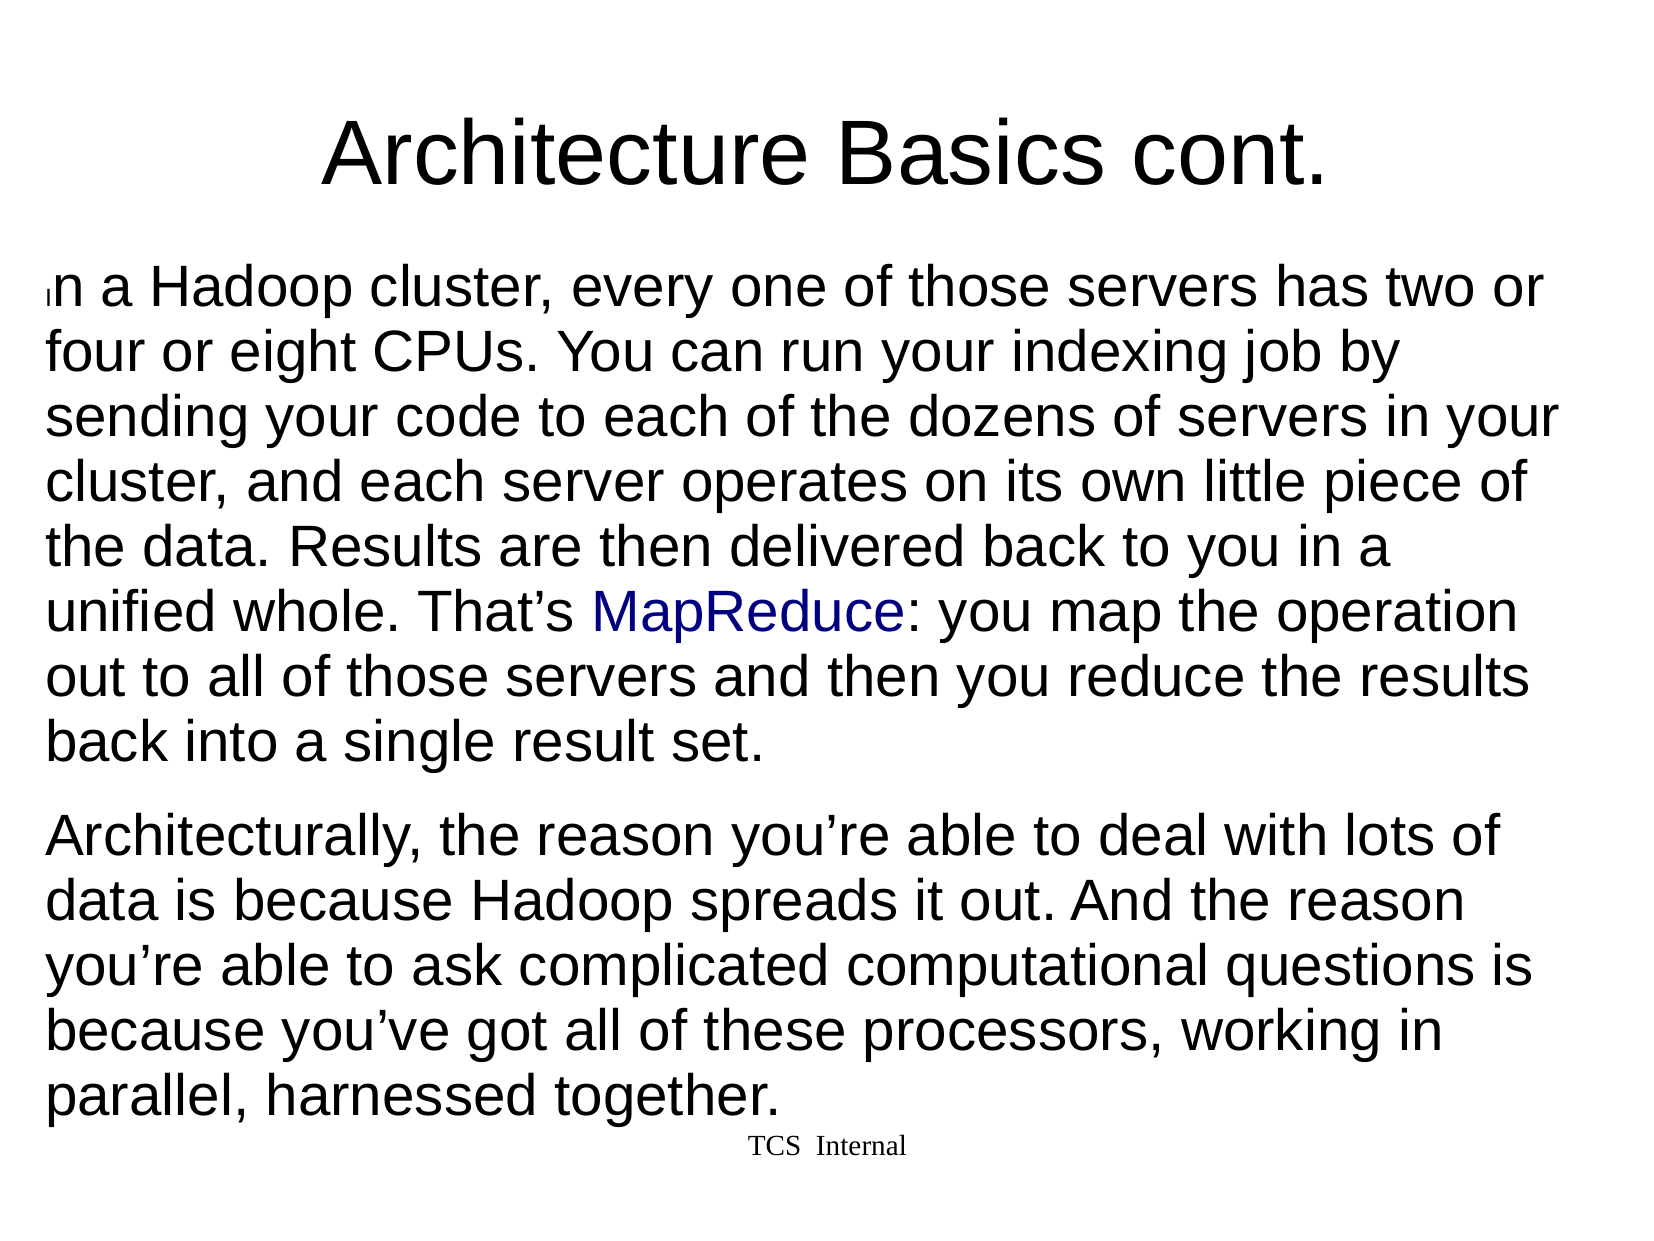

# Architecture Basics cont.
In a Hadoop cluster, every one of those servers has two or four or eight CPUs. You can run your indexing job by sending your code to each of the dozens of servers in your cluster, and each server operates on its own little piece of the data. Results are then delivered back to you in a unified whole. That’s MapReduce: you map the operation out to all of those servers and then you reduce the results back into a single result set.
Architecturally, the reason you’re able to deal with lots of data is because Hadoop spreads it out. And the reason you’re able to ask complicated computational questions is because you’ve got all of these processors, working in parallel, harnessed together.